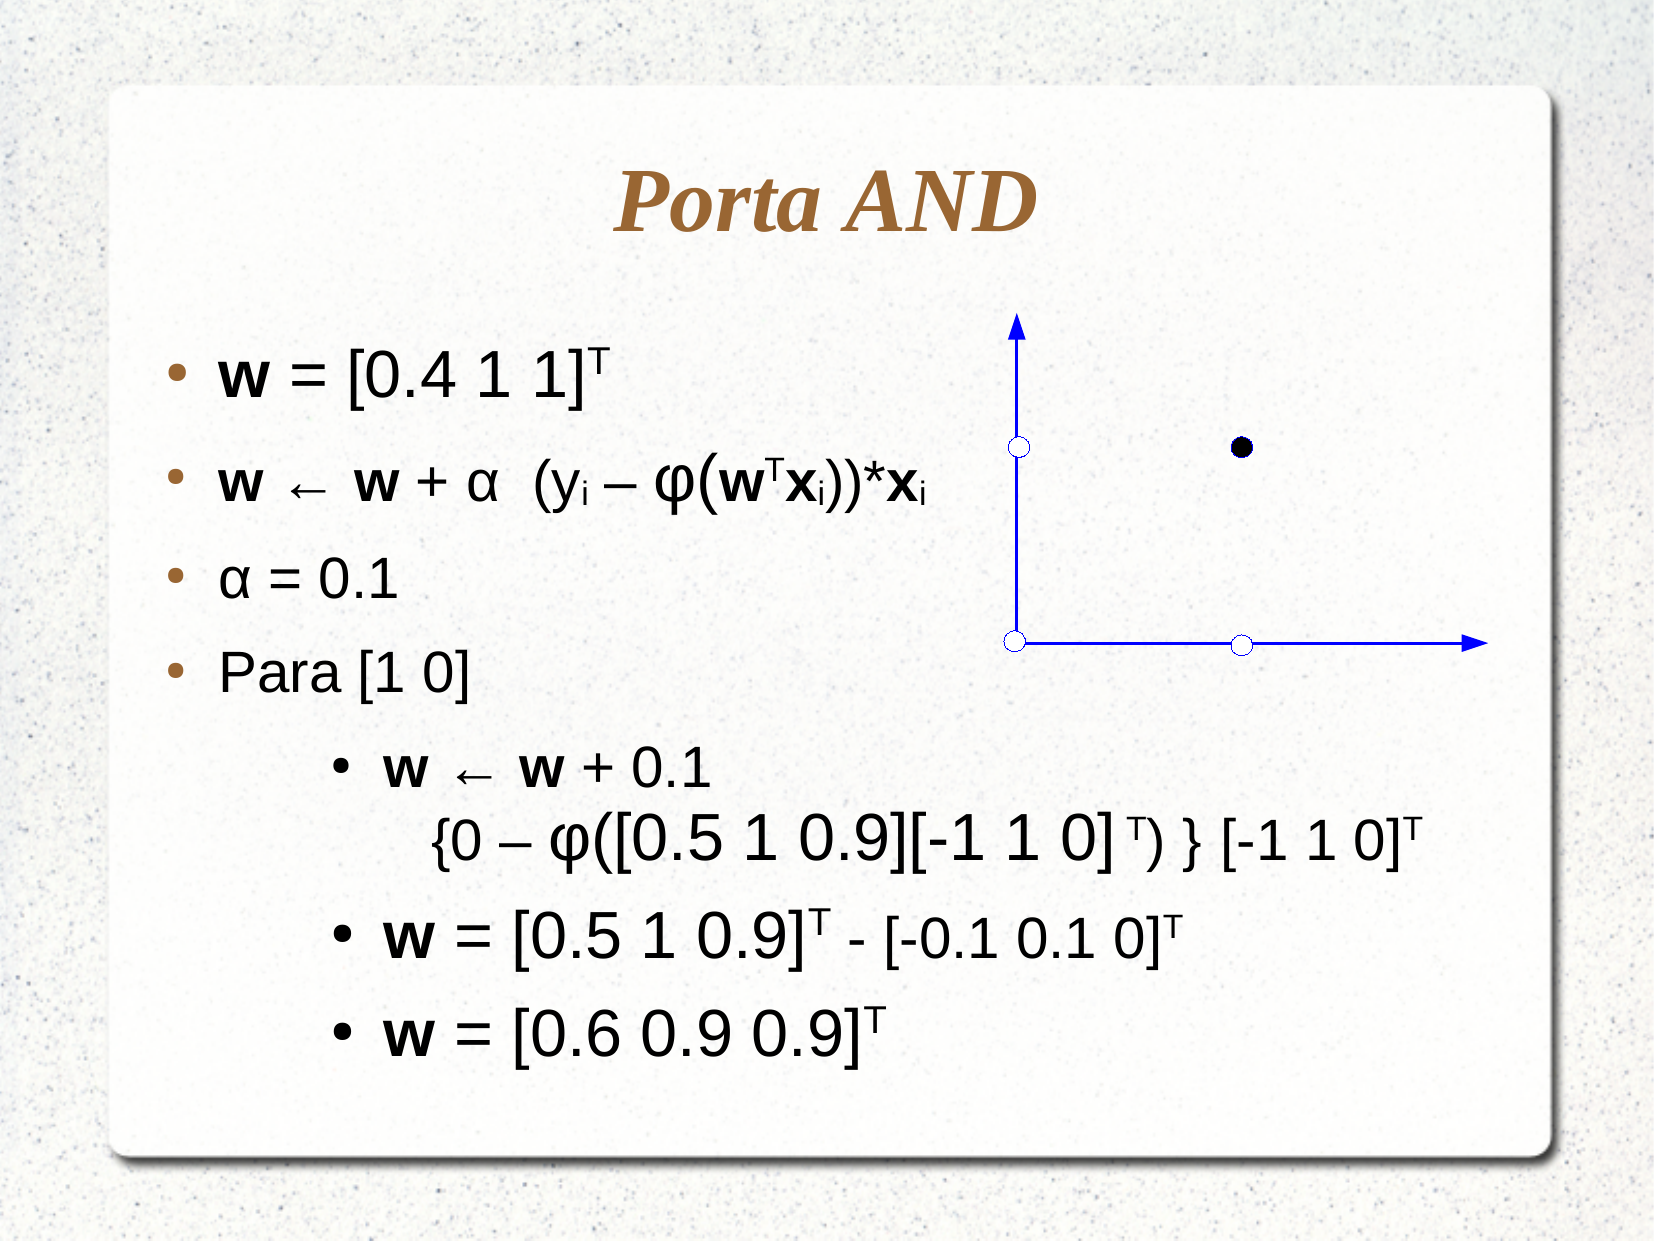

# Porta AND
w = [0.4 1 1]T
w ← w + α (yi – φ(wTxi))*xi
α = 0.1
Para [1 0]
w ← w + 0.1
{0 – φ([0.5 1 0.9][-1 1 0] T) } [-1 1 0]T
w = [0.5 1 0.9]T - [-0.1 0.1 0]T
w = [0.6 0.9 0.9]T